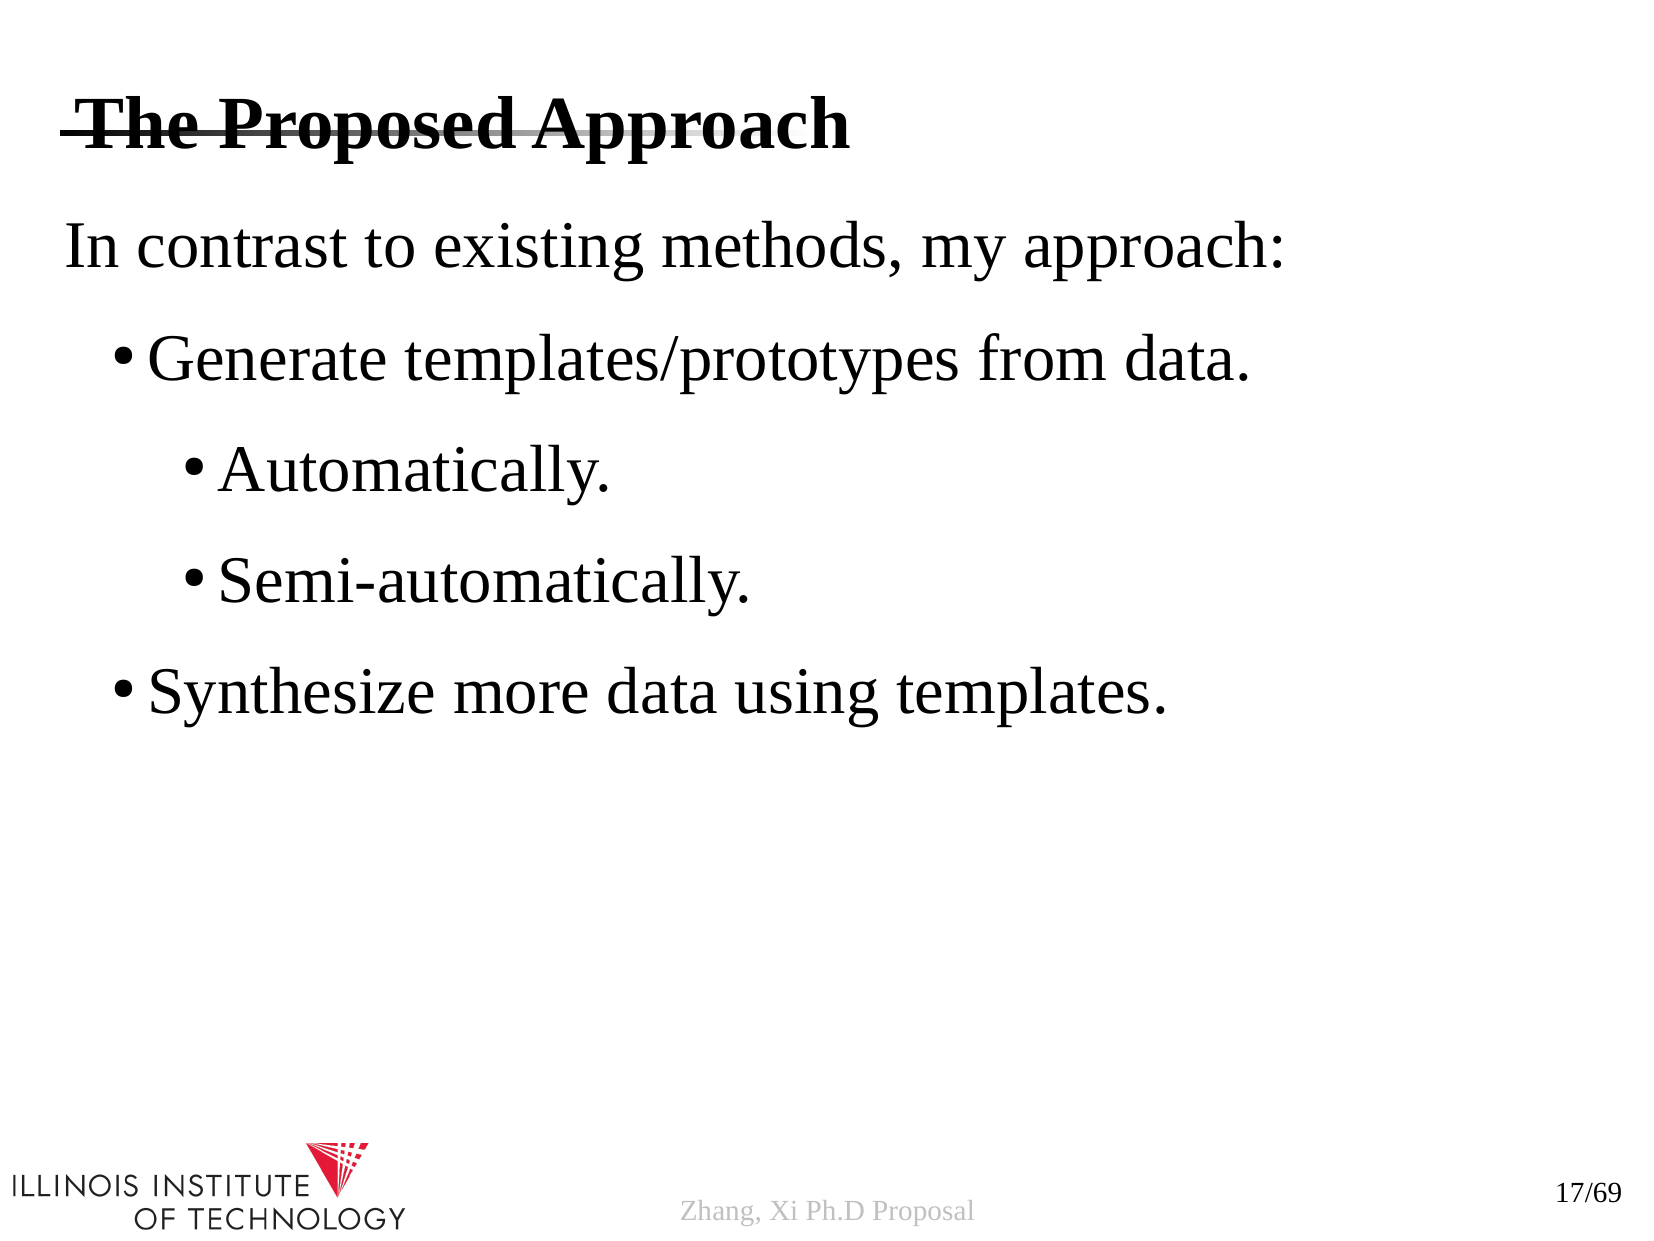

The Proposed Approach
In contrast to existing methods, my approach:
Generate templates/prototypes from data.
Automatically.
Semi-automatically.
Synthesize more data using templates.
17
Zhang, Xi Ph.D Proposal